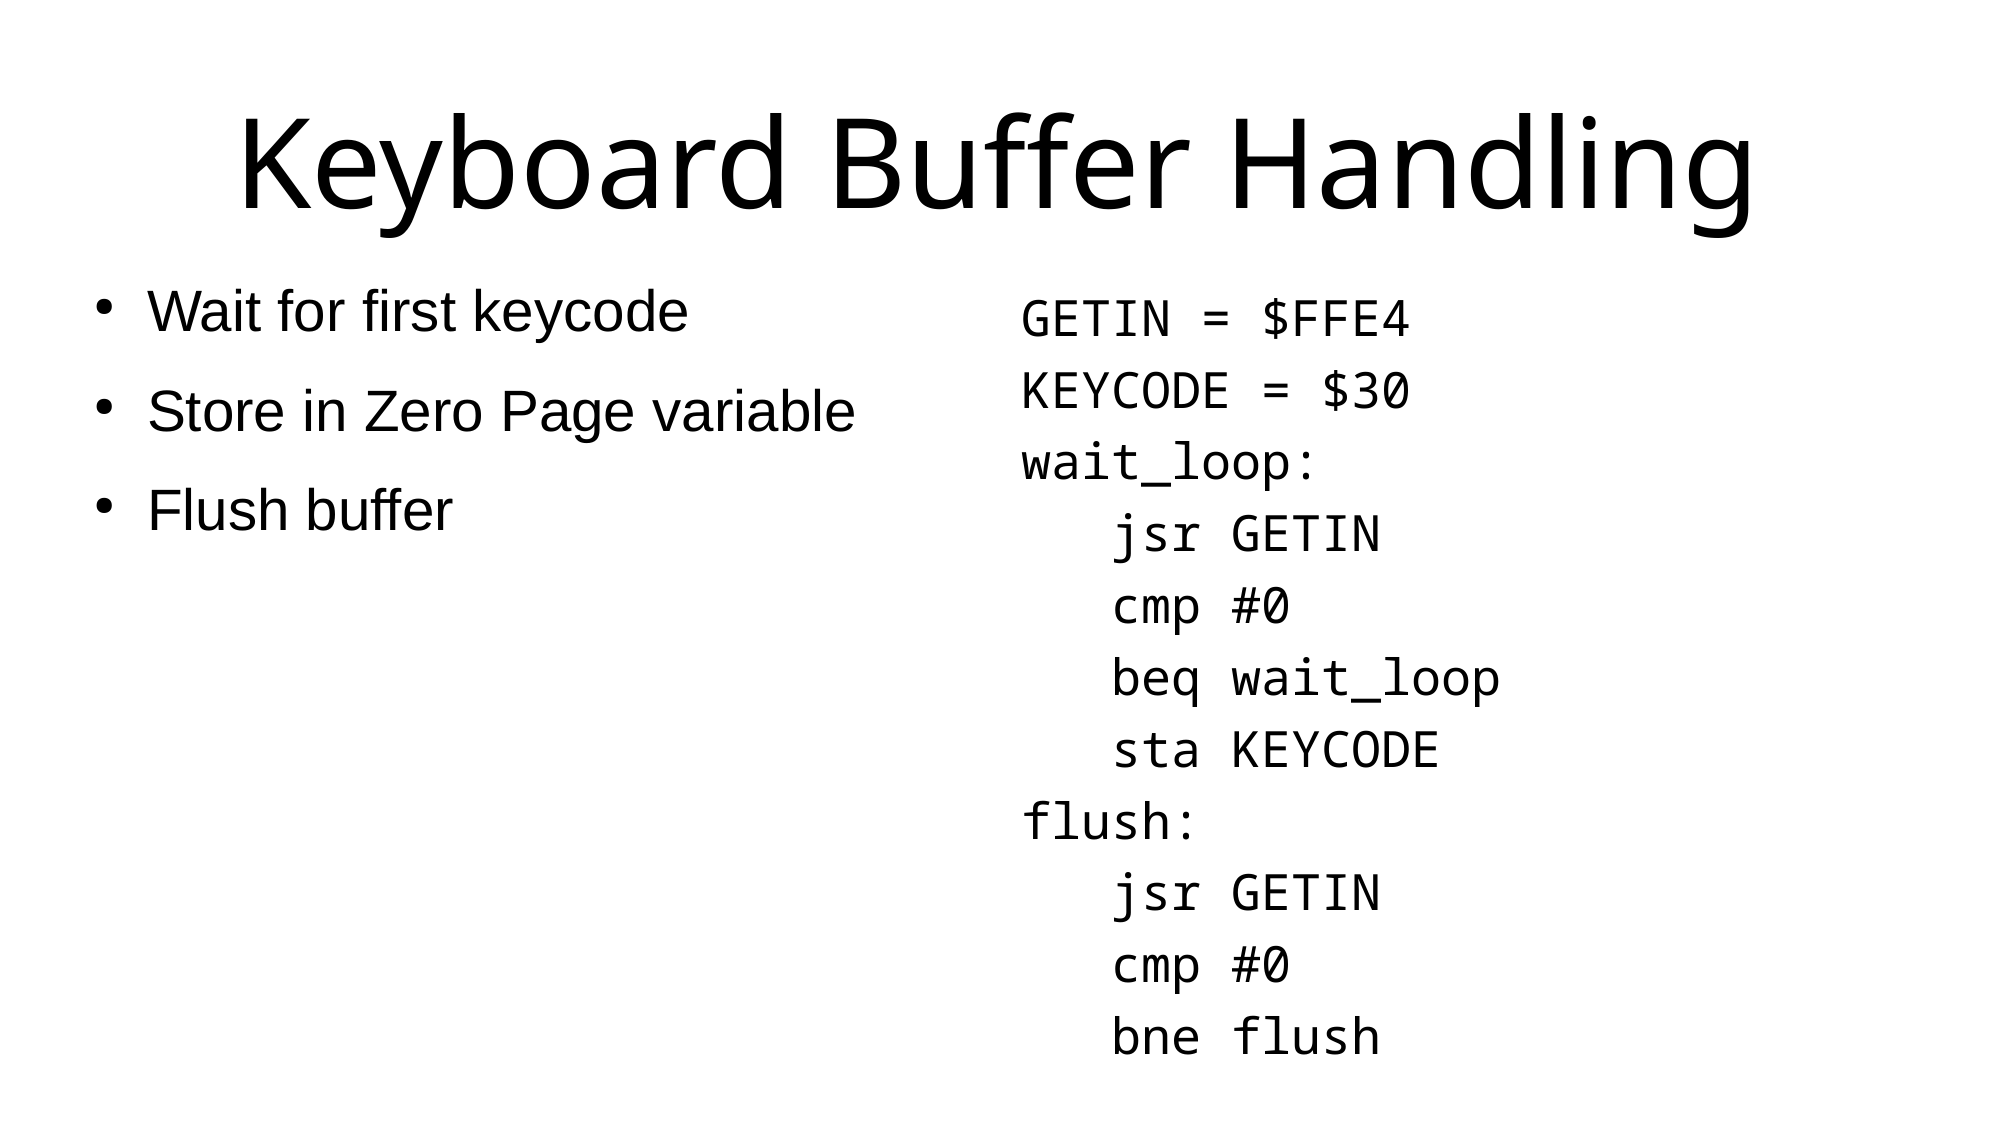

Keyboard Buffer Handling
# Wait for first keycode
Store in Zero Page variable
Flush buffer
GETIN = $FFE4
KEYCODE = $30
wait_loop:
 jsr GETIN
 cmp #0
 beq wait_loop
 sta KEYCODE
flush:
 jsr GETIN
 cmp #0
 bne flush